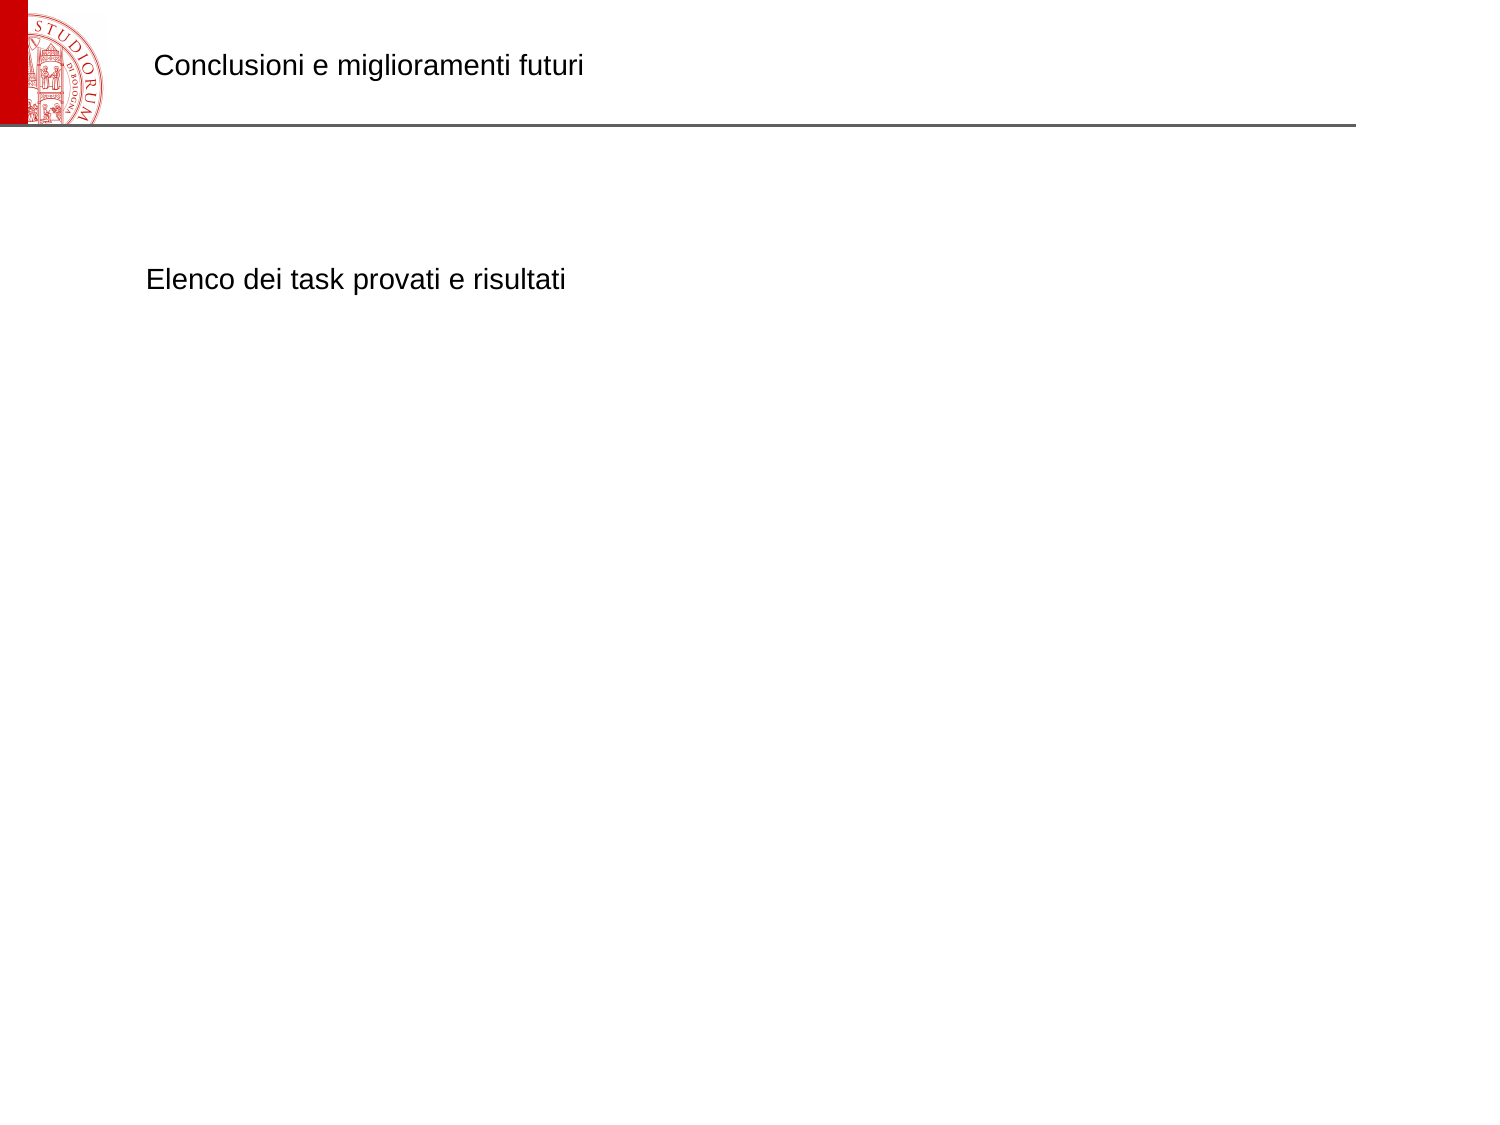

# Conclusioni e miglioramenti futuri
Elenco dei task provati e risultati